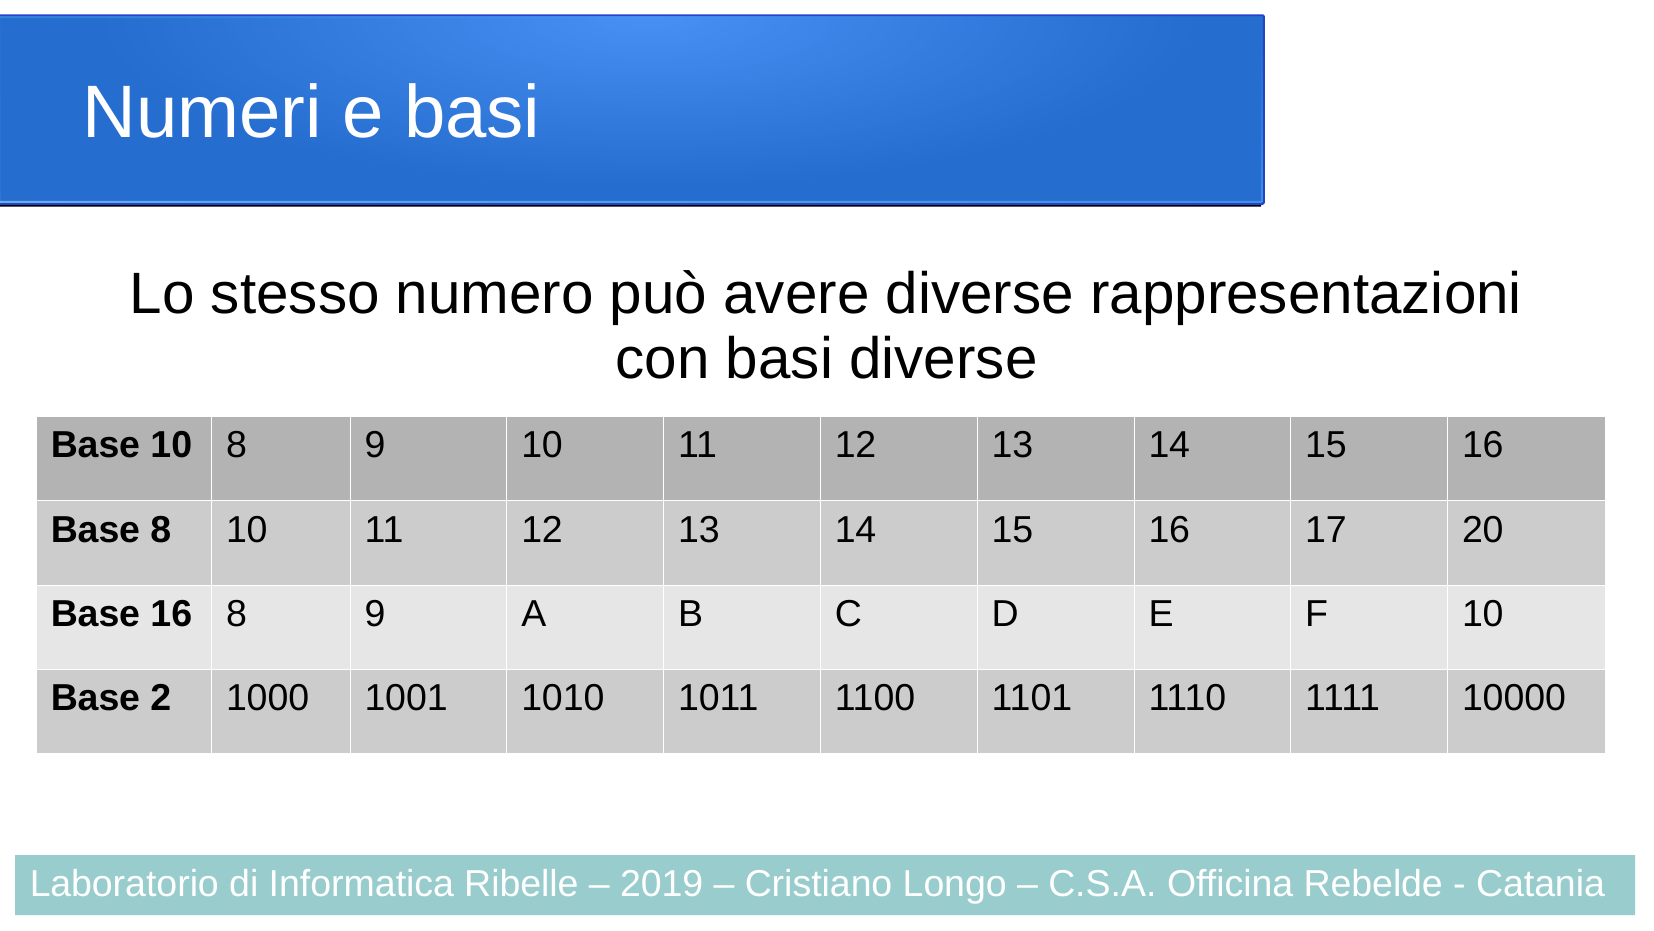

# Numeri e basi
Lo stesso numero può avere diverse rappresentazioni con basi diverse
| Base 10 | 8 | 9 | 10 | 11 | 12 | 13 | 14 | 15 | 16 |
| --- | --- | --- | --- | --- | --- | --- | --- | --- | --- |
| Base 8 | 10 | 11 | 12 | 13 | 14 | 15 | 16 | 17 | 20 |
| Base 16 | 8 | 9 | A | B | C | D | E | F | 10 |
| Base 2 | 1000 | 1001 | 1010 | 1011 | 1100 | 1101 | 1110 | 1111 | 10000 |
Laboratorio di Informatica Ribelle – 2019 – Cristiano Longo – C.S.A. Officina Rebelde - Catania